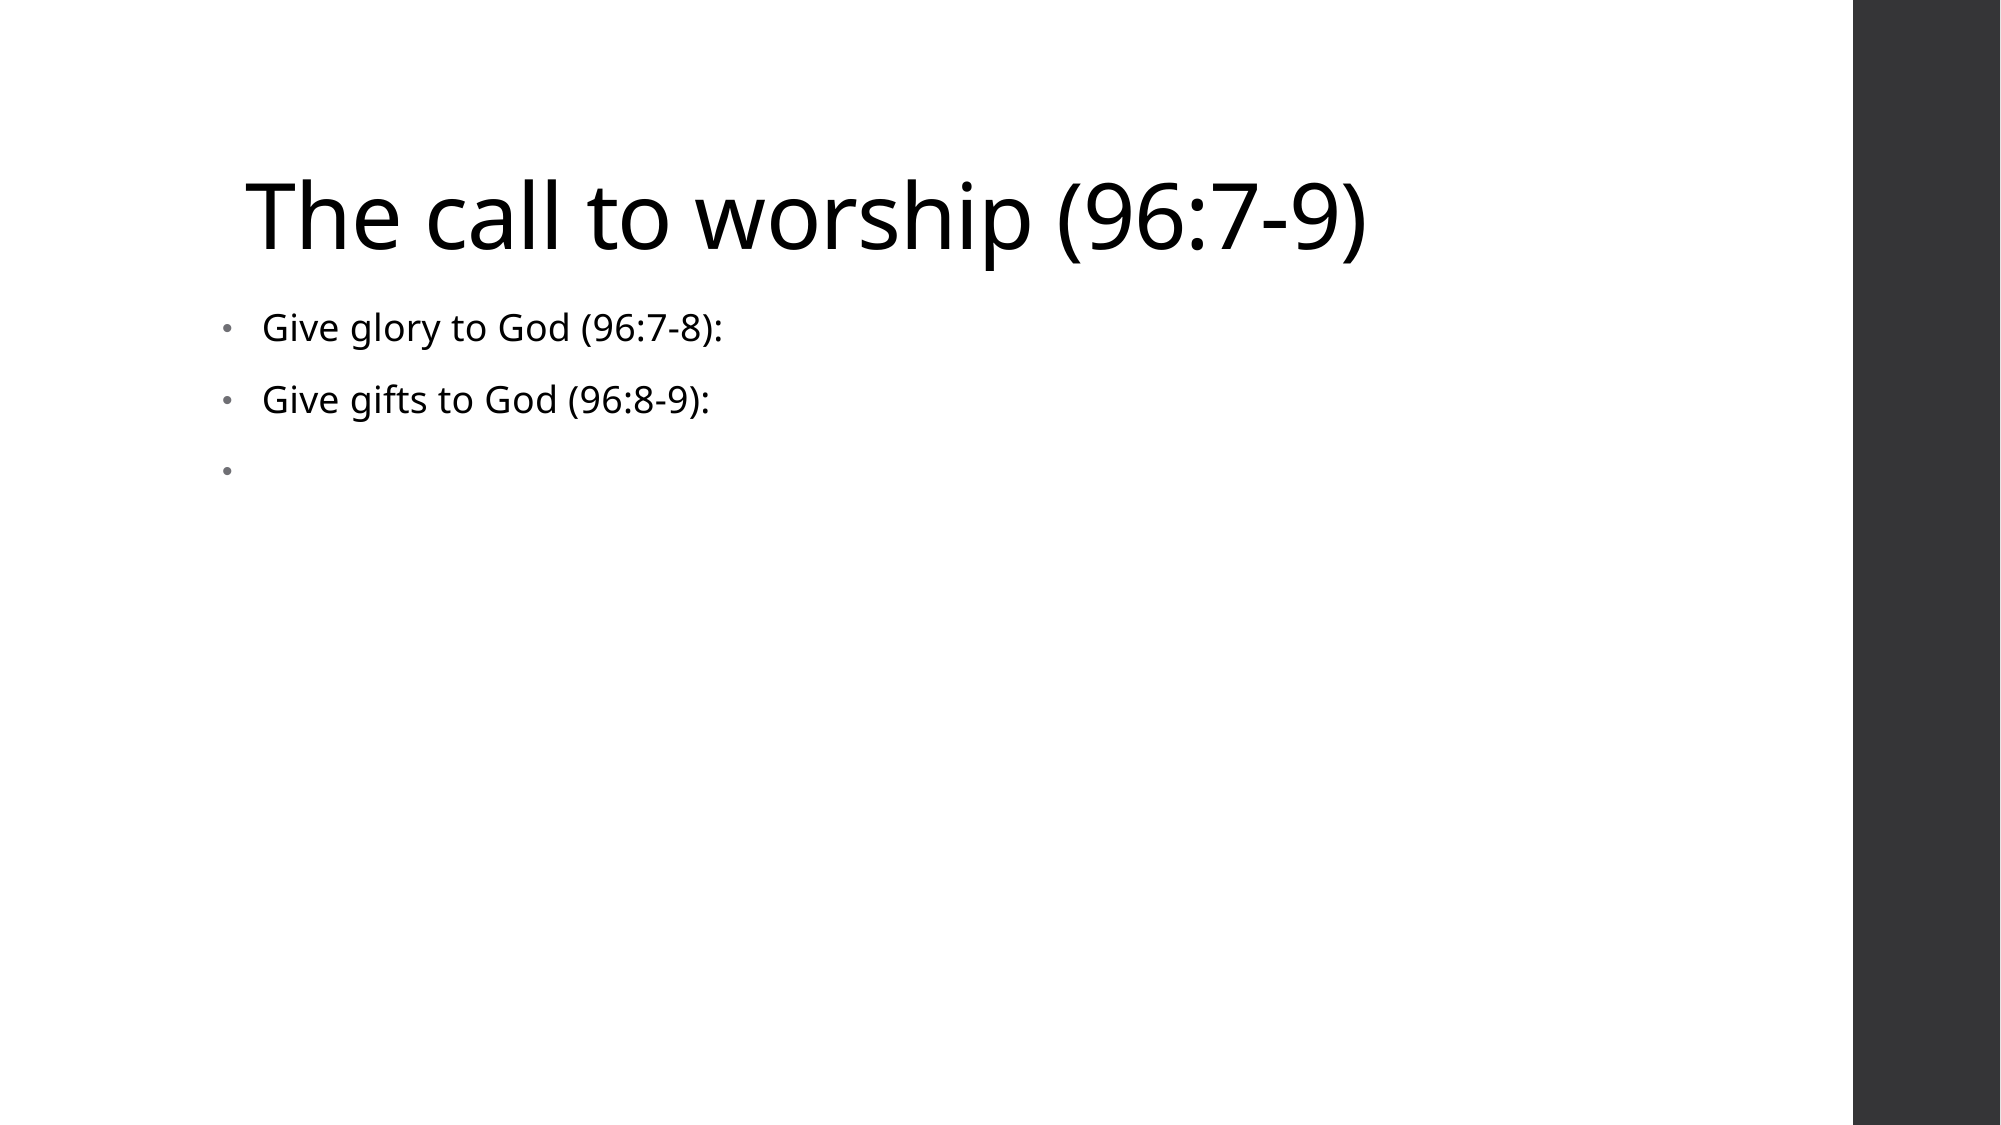

# The call to worship (96:7-9)
 Give glory to God (96:7-8):
 Give gifts to God (96:8-9):